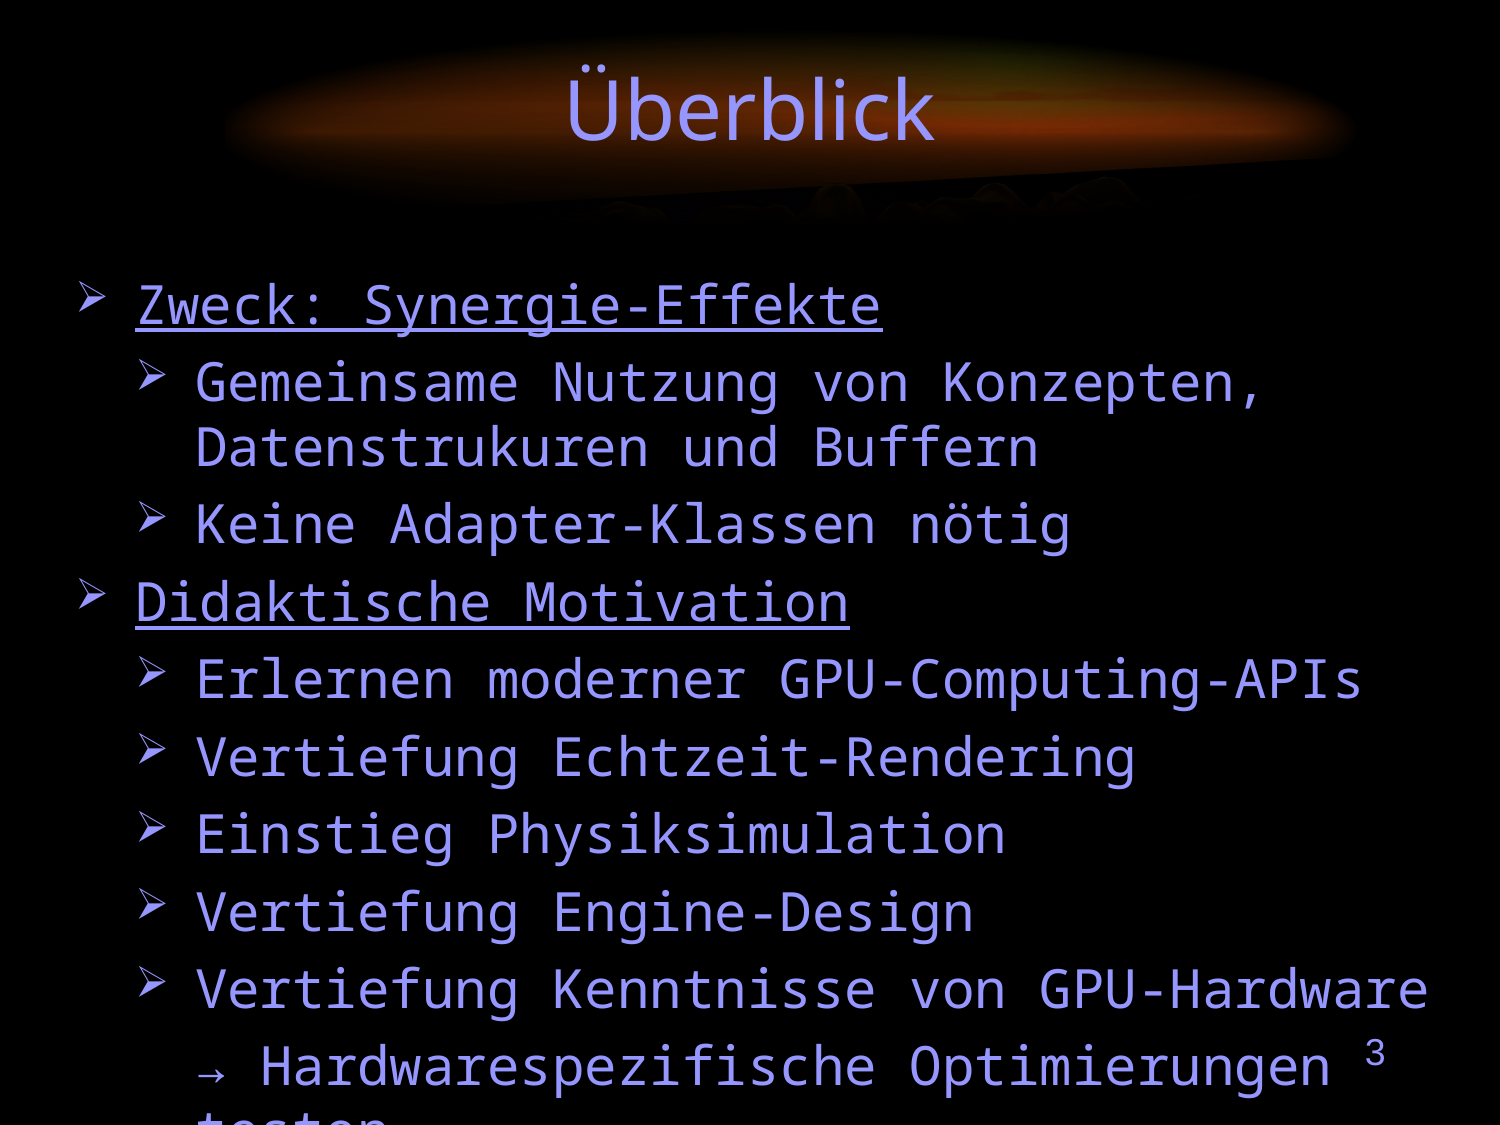

Überblick
Zweck: Synergie-Effekte
Gemeinsame Nutzung von Konzepten, Datenstrukuren und Buffern
Keine Adapter-Klassen nötig
Didaktische Motivation
Erlernen moderner GPU-Computing-APIs
Vertiefung Echtzeit-Rendering
Einstieg Physiksimulation
Vertiefung Engine-Design
Vertiefung Kenntnisse von GPU-Hardware
→ Hardwarespezifische Optimierungen testen
3